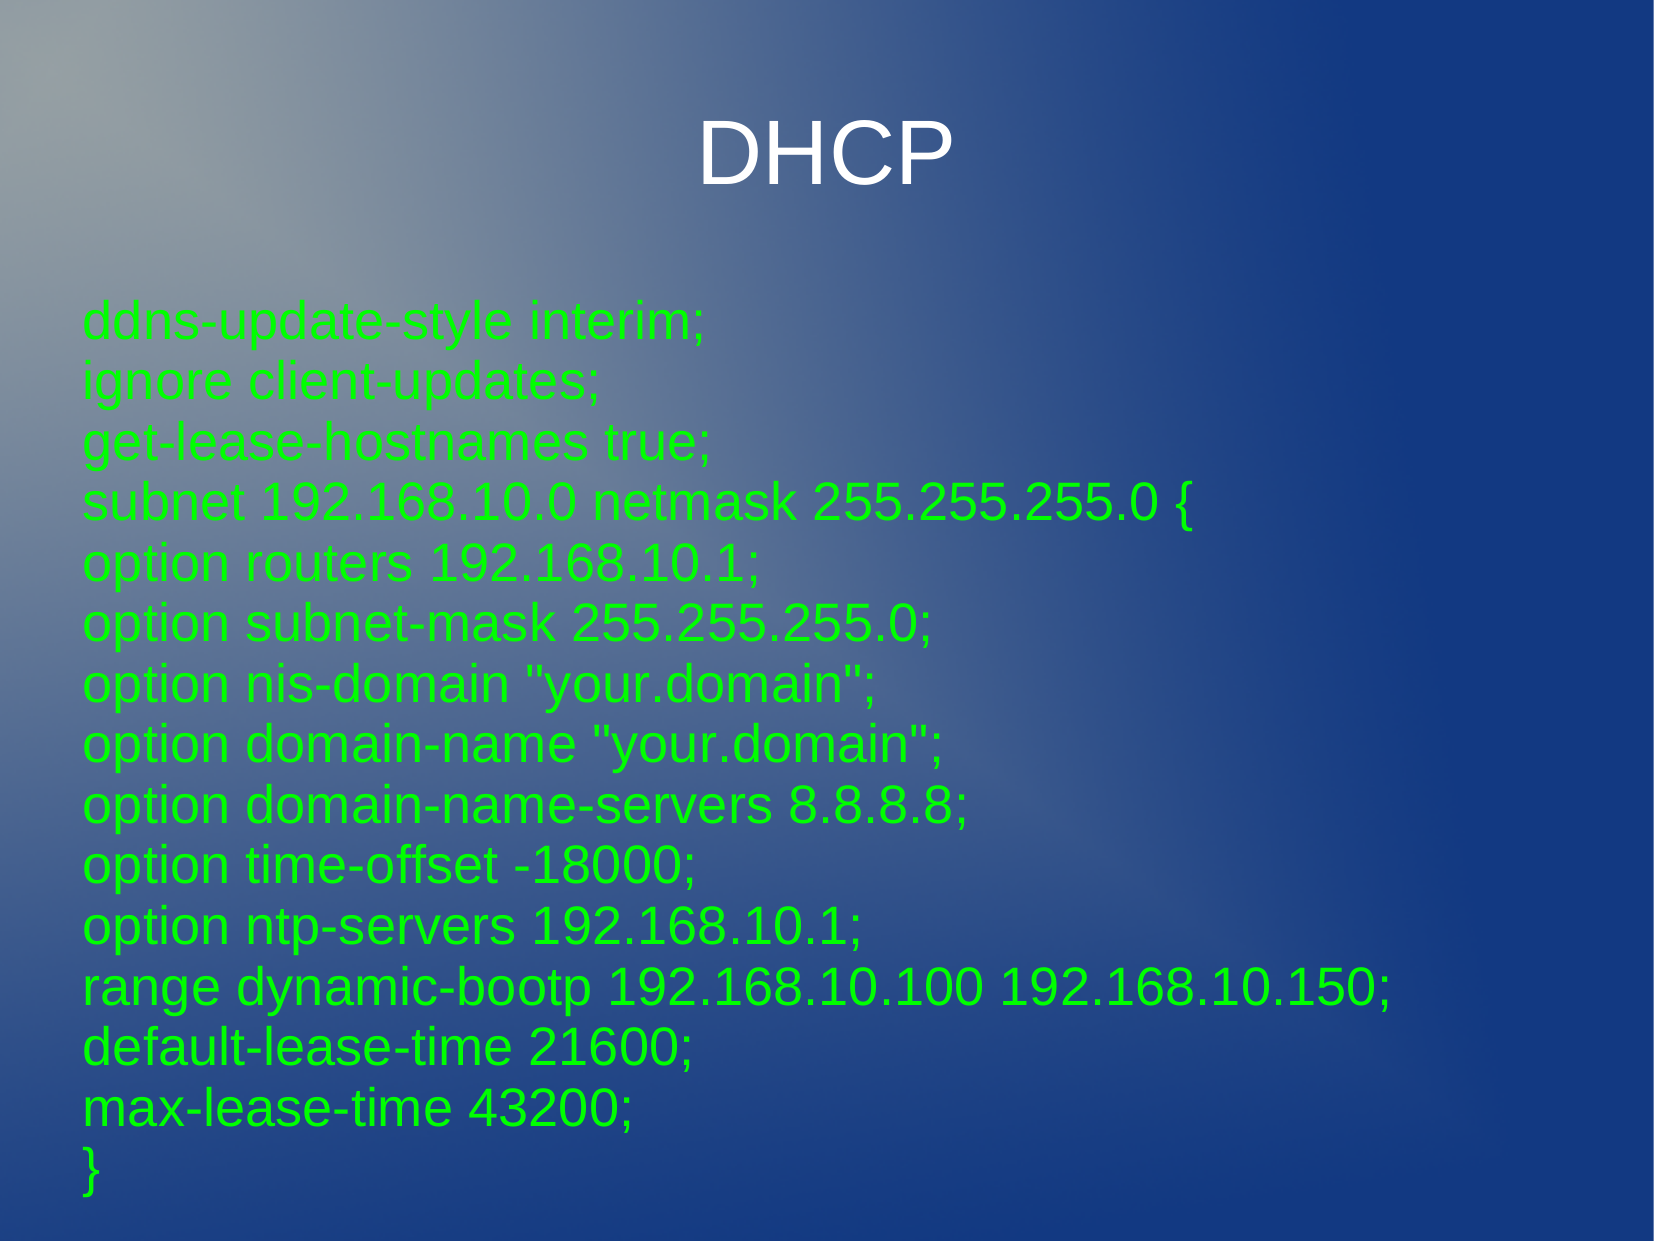

# DHCP
ddns-update-style interim;
ignore client-updates;
get-lease-hostnames true;
subnet 192.168.10.0 netmask 255.255.255.0 {
option routers 192.168.10.1;
option subnet-mask 255.255.255.0;
option nis-domain "your.domain";
option domain-name "your.domain";
option domain-name-servers 8.8.8.8;
option time-offset -18000;
option ntp-servers 192.168.10.1;
range dynamic-bootp 192.168.10.100 192.168.10.150;
default-lease-time 21600;
max-lease-time 43200;
}